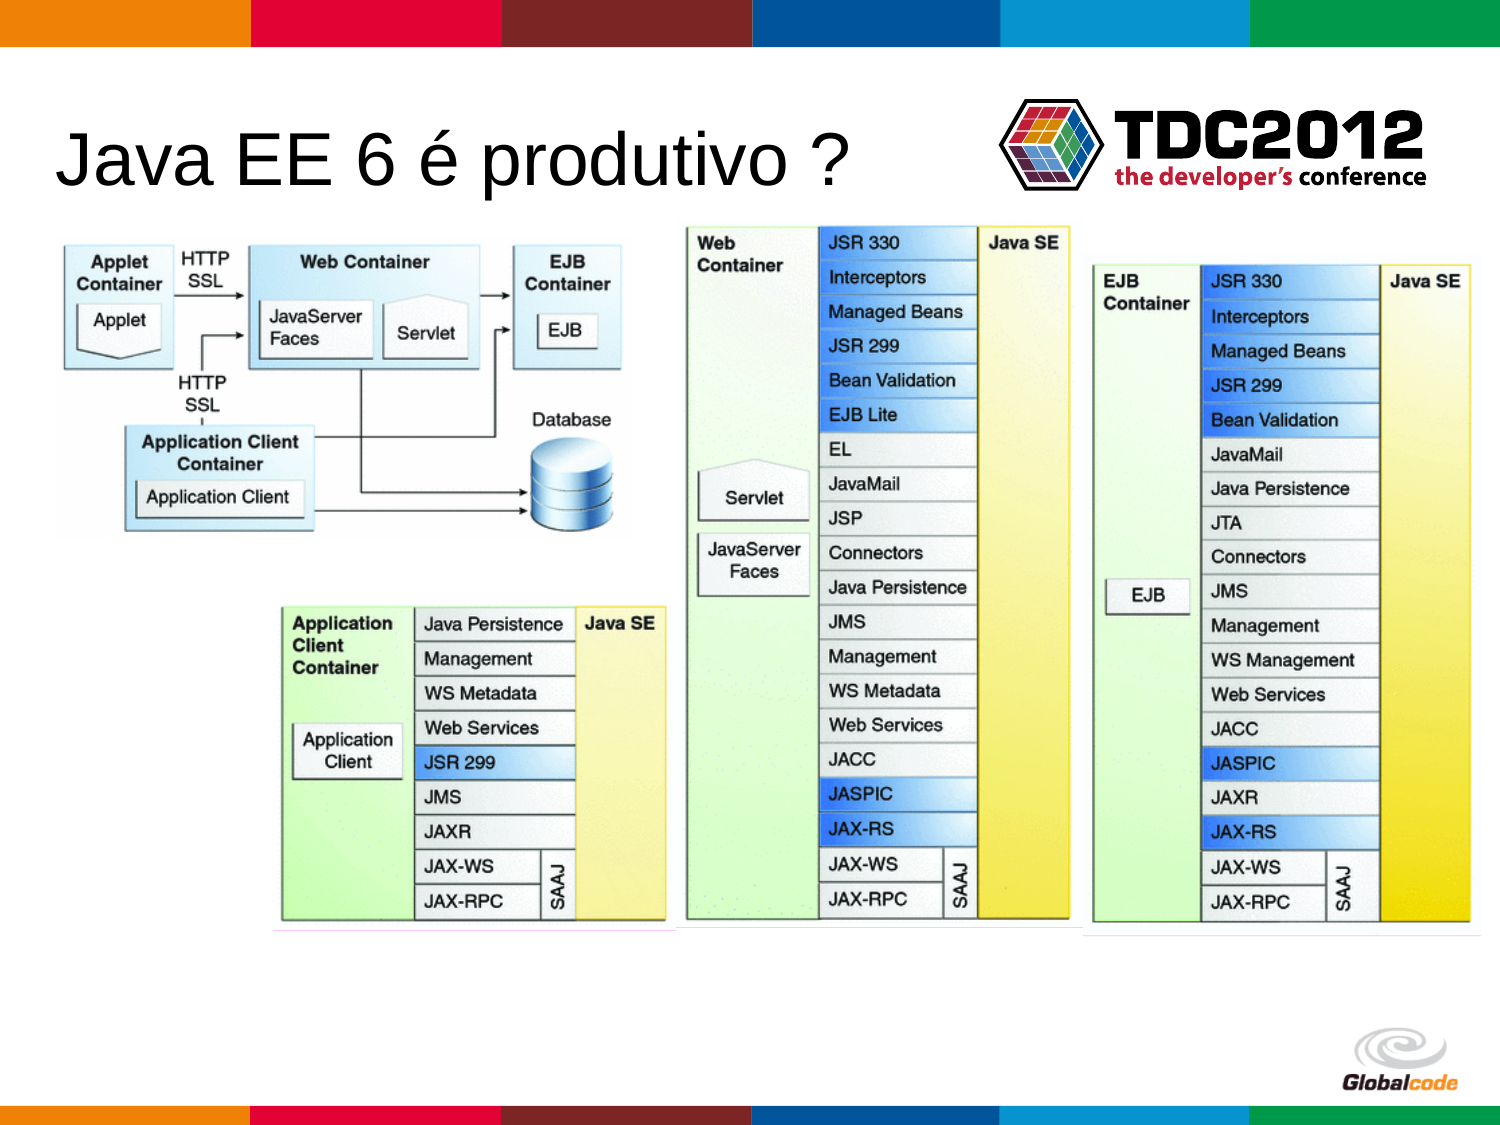

# Java EE 6 é produtivo ?